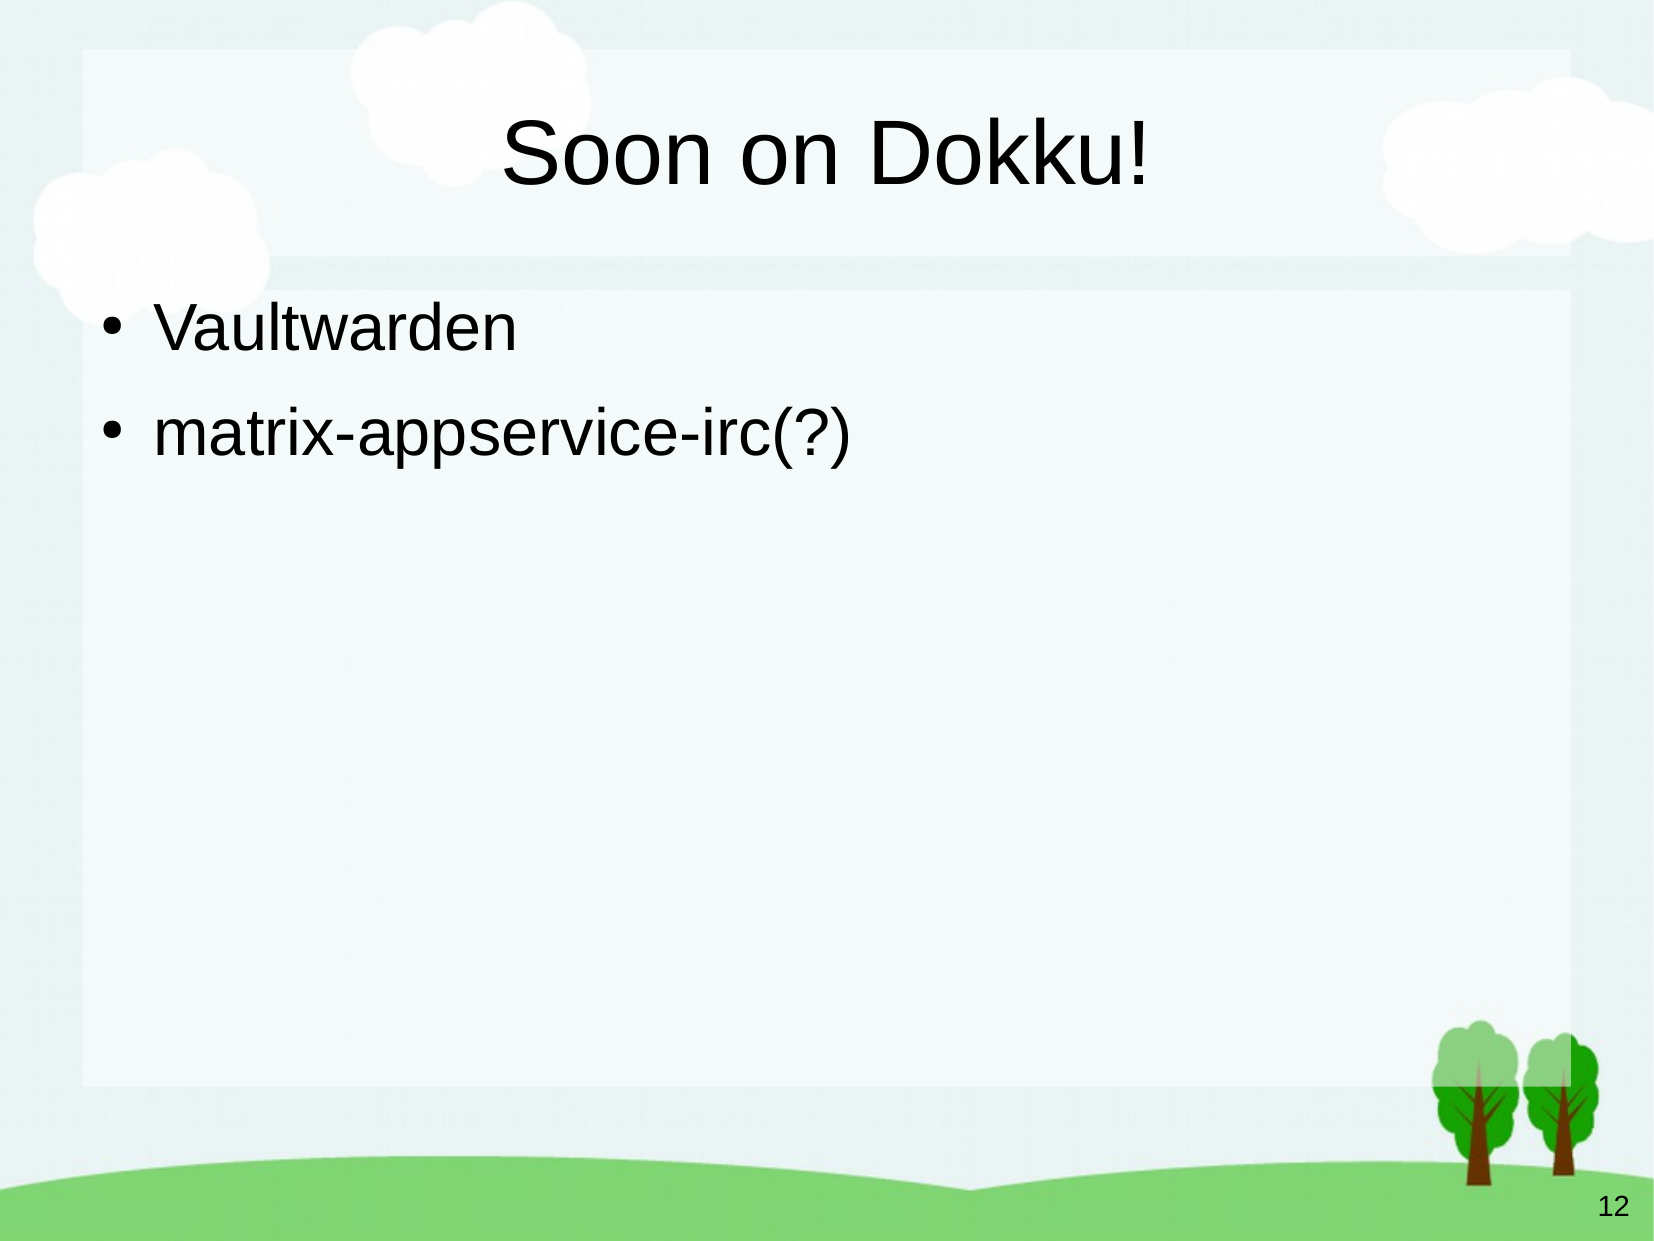

# Soon on Dokku!
Vaultwarden
matrix-appservice-irc(?)
12